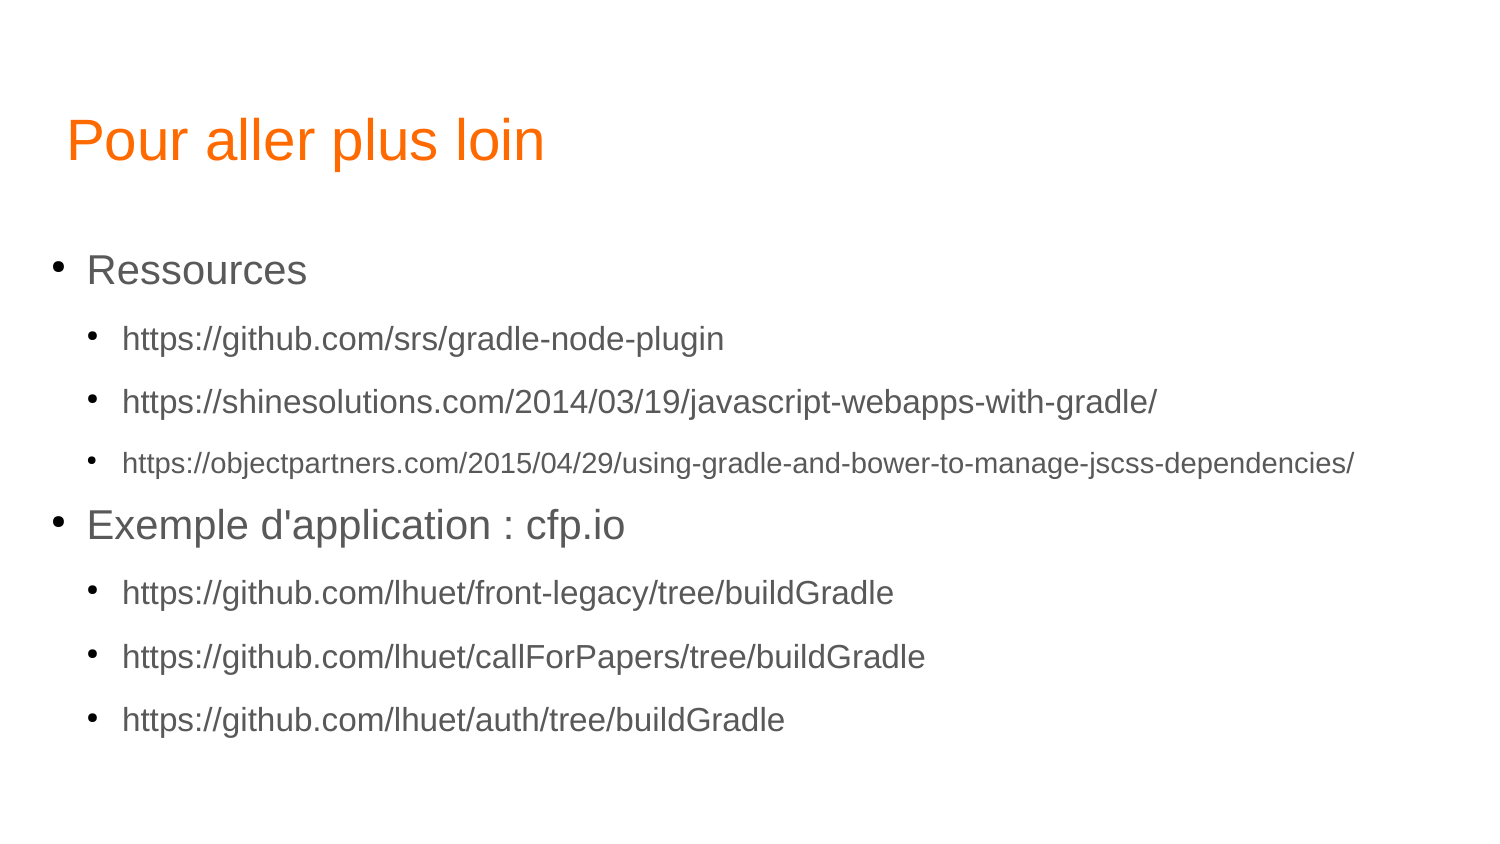

# Pour aller plus loin
Ressources
https://github.com/srs/gradle-node-plugin
https://shinesolutions.com/2014/03/19/javascript-webapps-with-gradle/
https://objectpartners.com/2015/04/29/using-gradle-and-bower-to-manage-jscss-dependencies/
Exemple d'application : cfp.io
https://github.com/lhuet/front-legacy/tree/buildGradle
https://github.com/lhuet/callForPapers/tree/buildGradle
https://github.com/lhuet/auth/tree/buildGradle